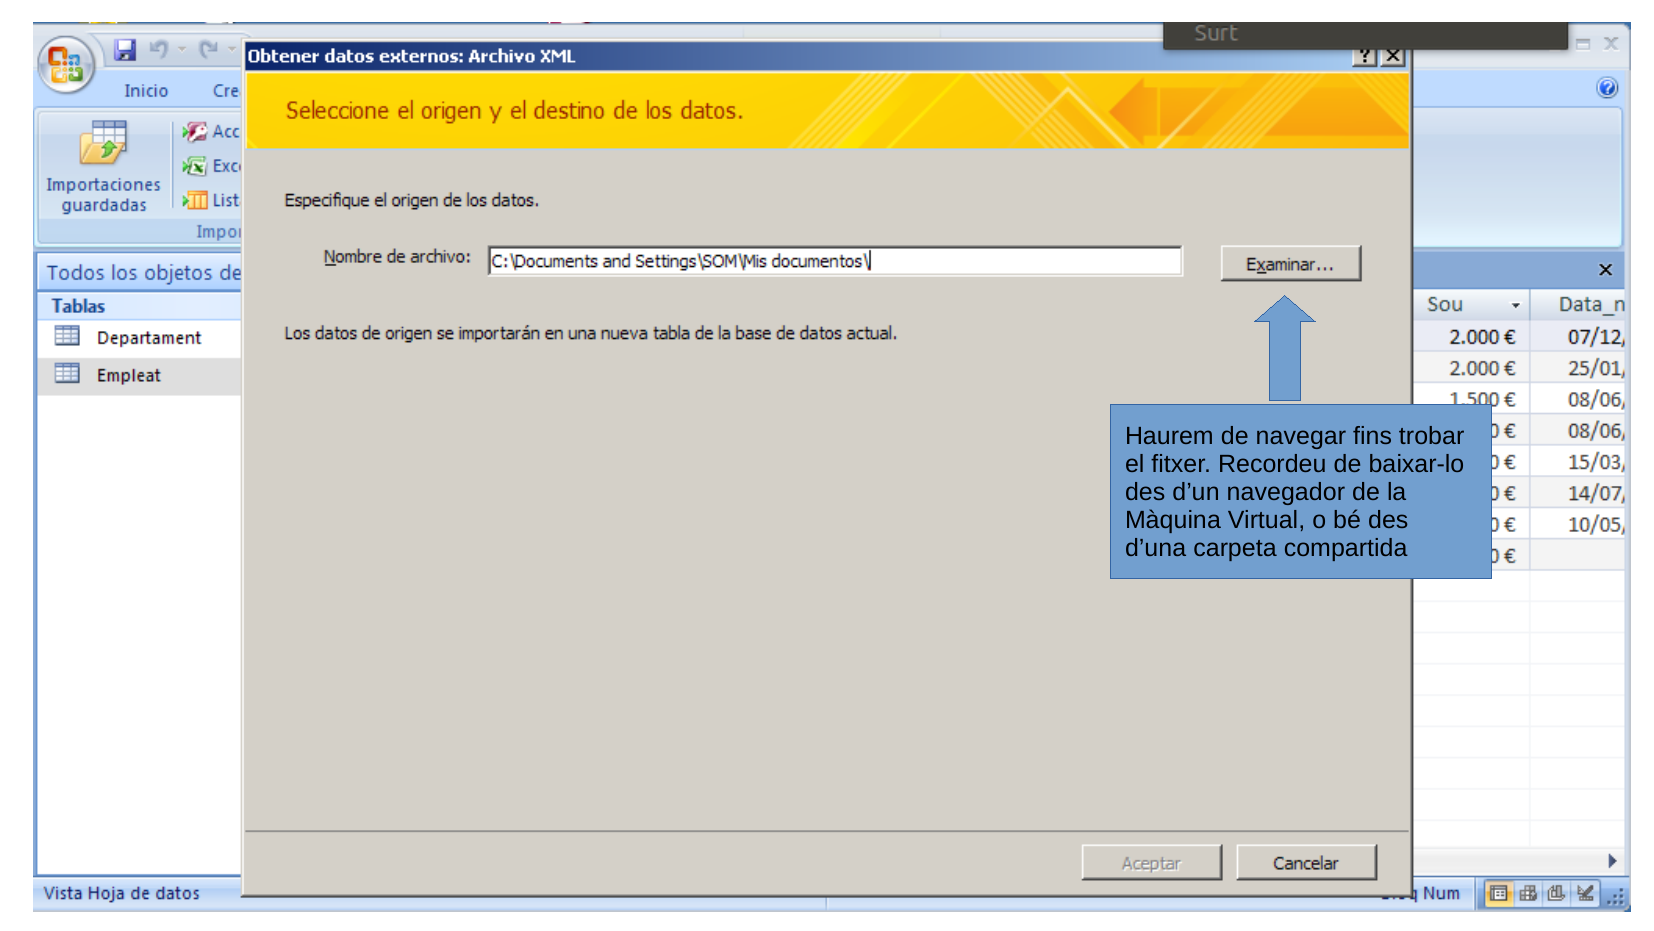

Haurem de navegar fins trobar el fitxer. Recordeu de baixar-lo des d’un navegador de la Màquina Virtual, o bé des d’una carpeta compartida